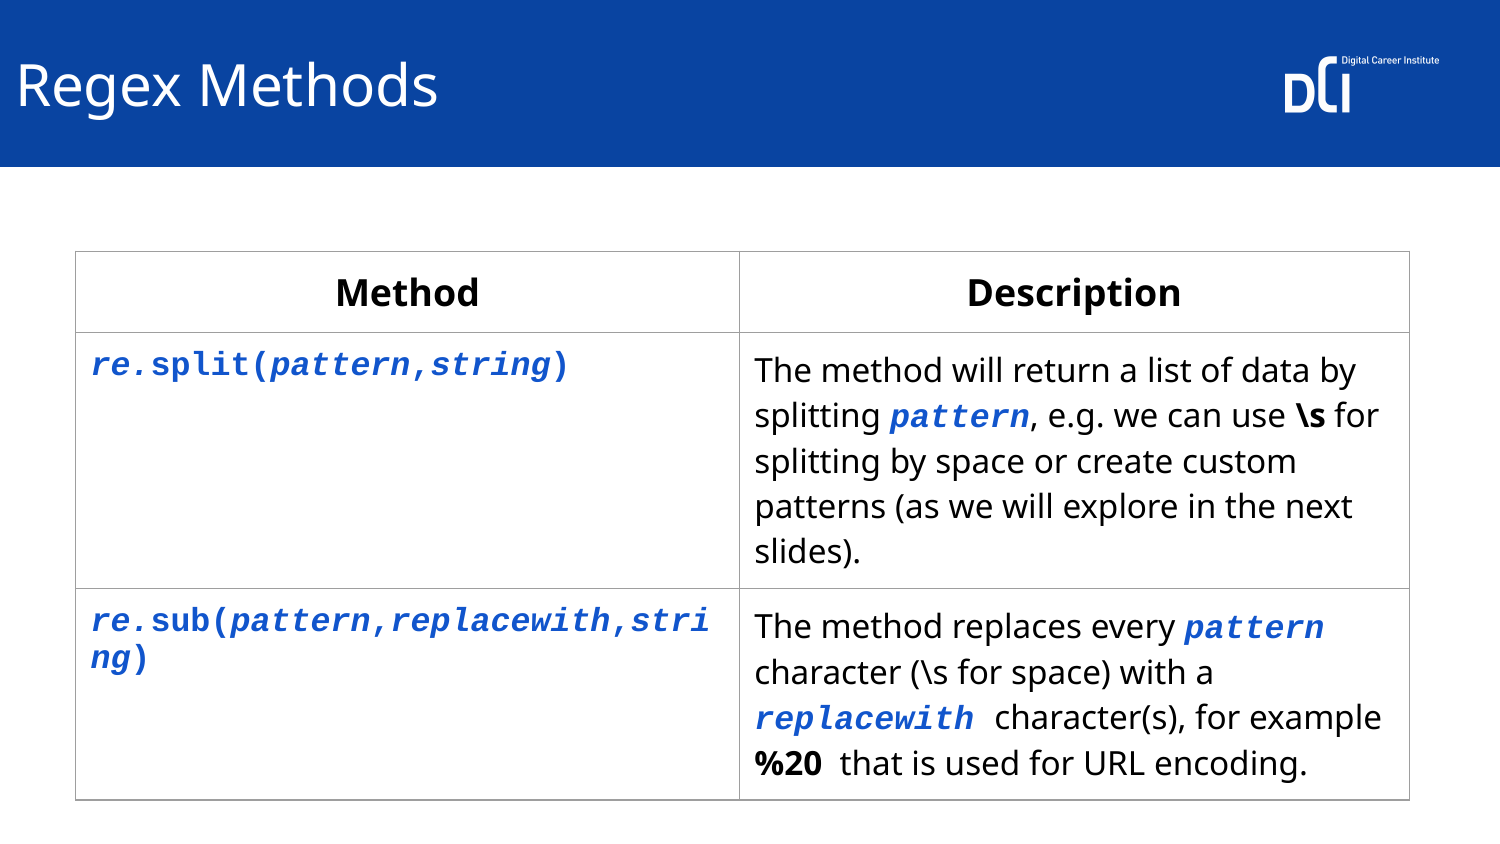

# Regex Methods
| Method | Description |
| --- | --- |
| re.split(pattern,string) | The method will return a list of data by splitting pattern, e.g. we can use \s for splitting by space or create custom patterns (as we will explore in the next slides). |
| re.sub(pattern,replacewith,string) | The method replaces every pattern character (\s for space) with a replacewith character(s), for example %20 that is used for URL encoding. |